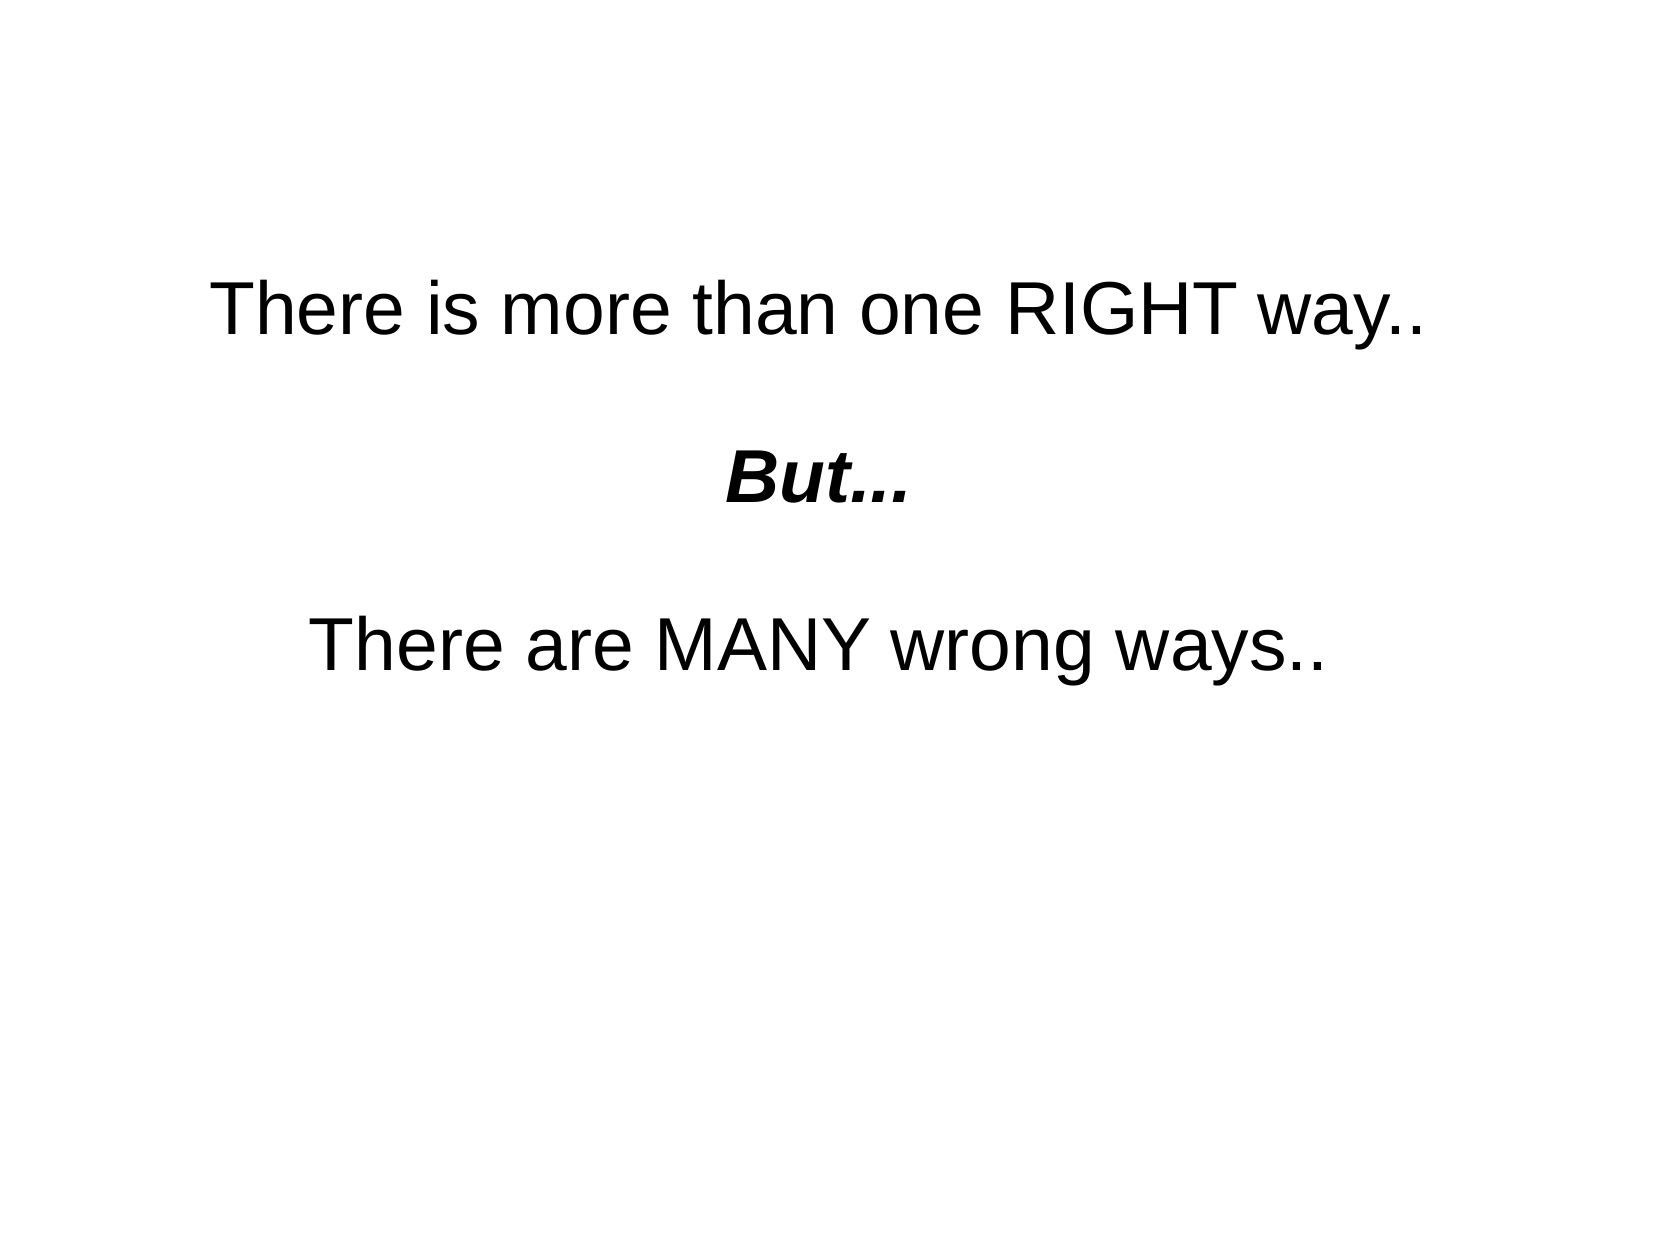

There is more than one RIGHT way..
But...
There are MANY wrong ways..